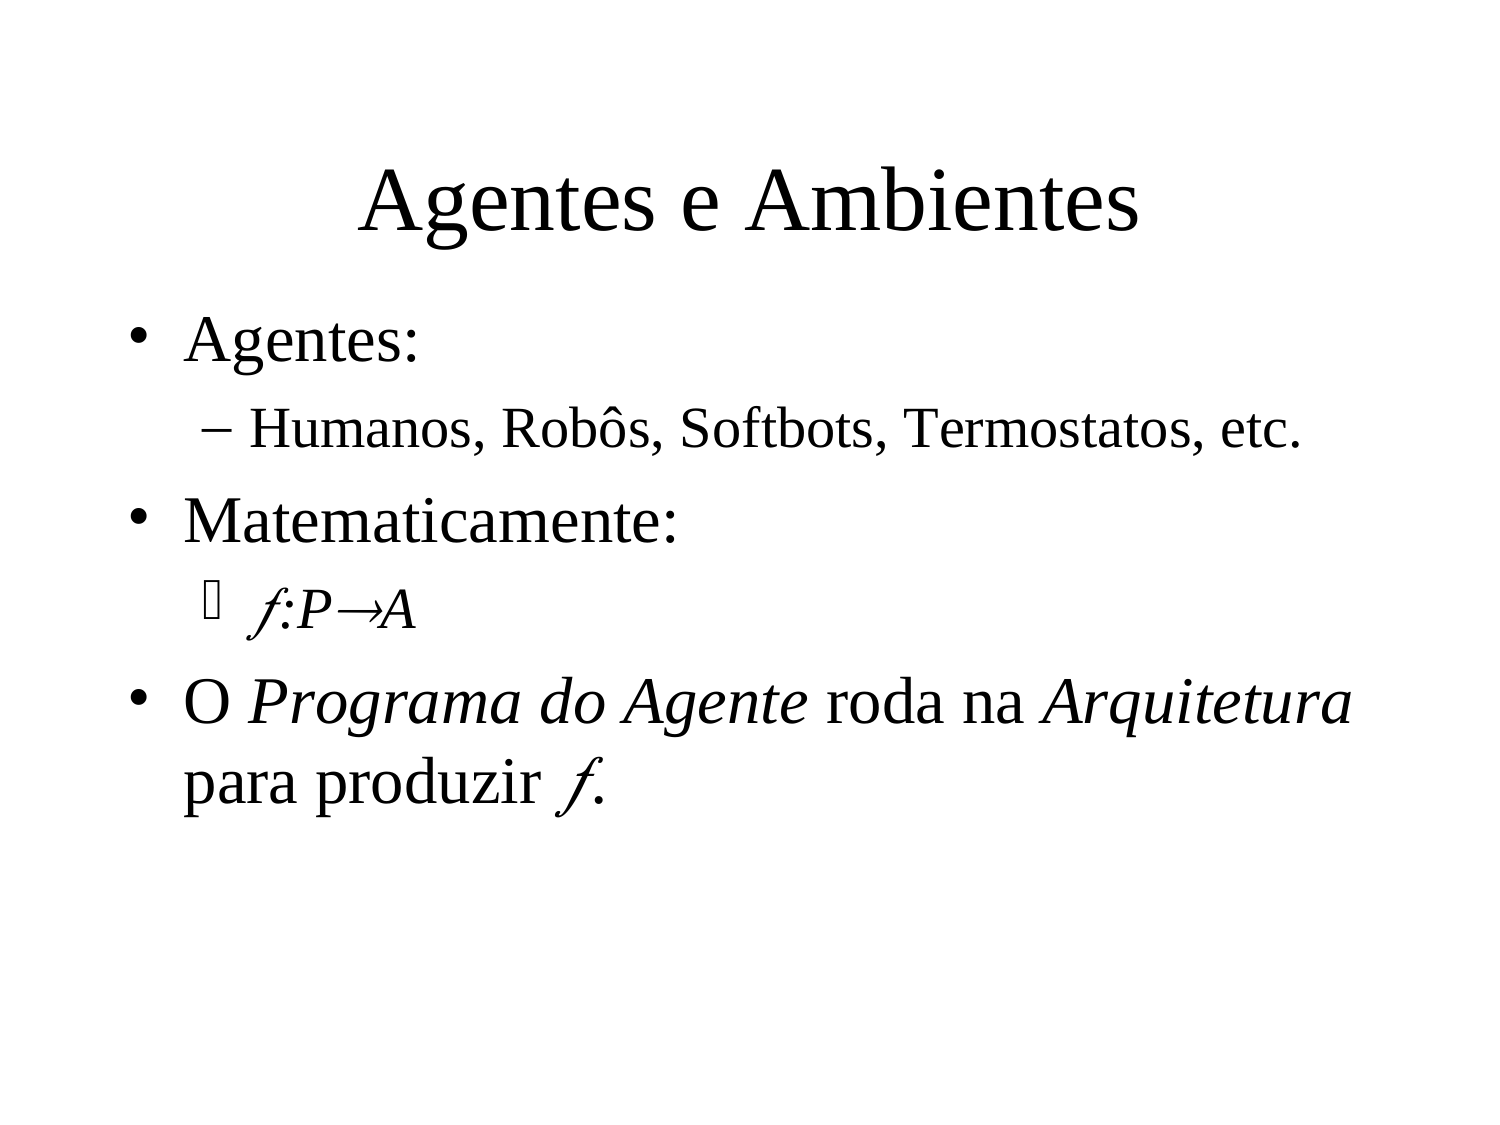

# Agentes e Ambientes
Agentes:
Humanos, Robôs, Softbots, Termostatos, etc.
Matematicamente:
:PA
O Programa do Agente roda na Arquitetura para produzir .